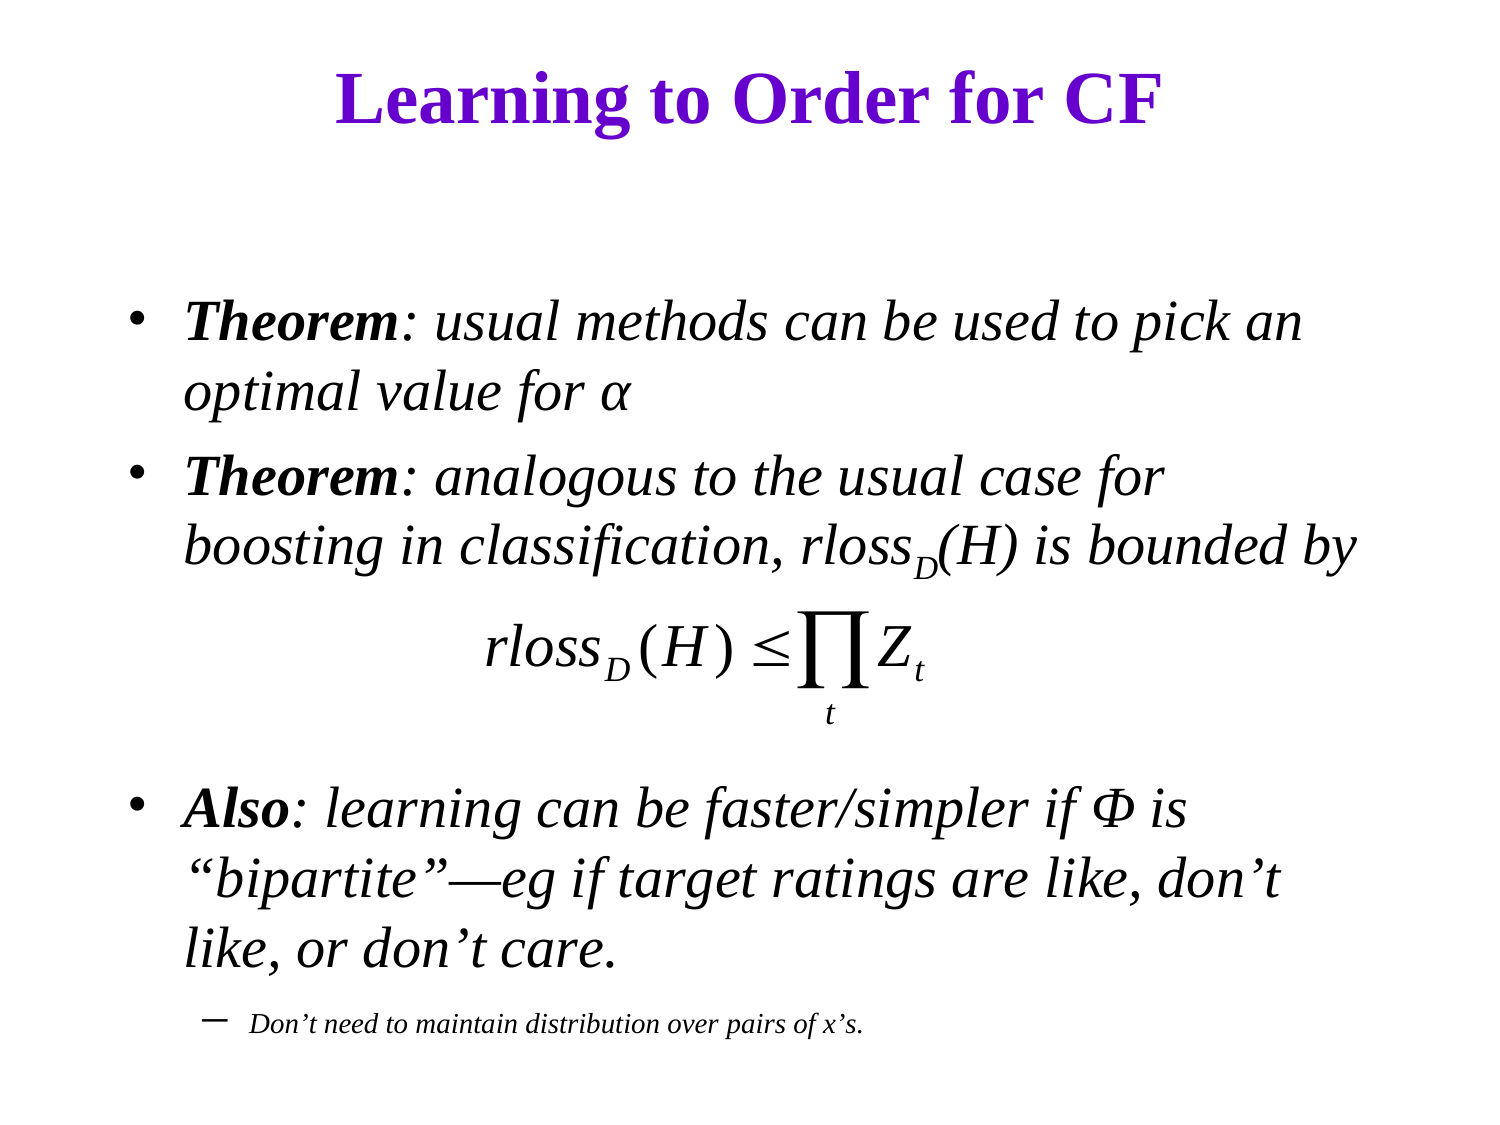

# Learning to Order for CF
Theorem: usual methods can be used to pick an optimal value for α
Theorem: analogous to the usual case for boosting in classification, rlossD(H) is bounded by
Also: learning can be faster/simpler if Φ is “bipartite”—eg if target ratings are like, don’t like, or don’t care.
Don’t need to maintain distribution over pairs of x’s.